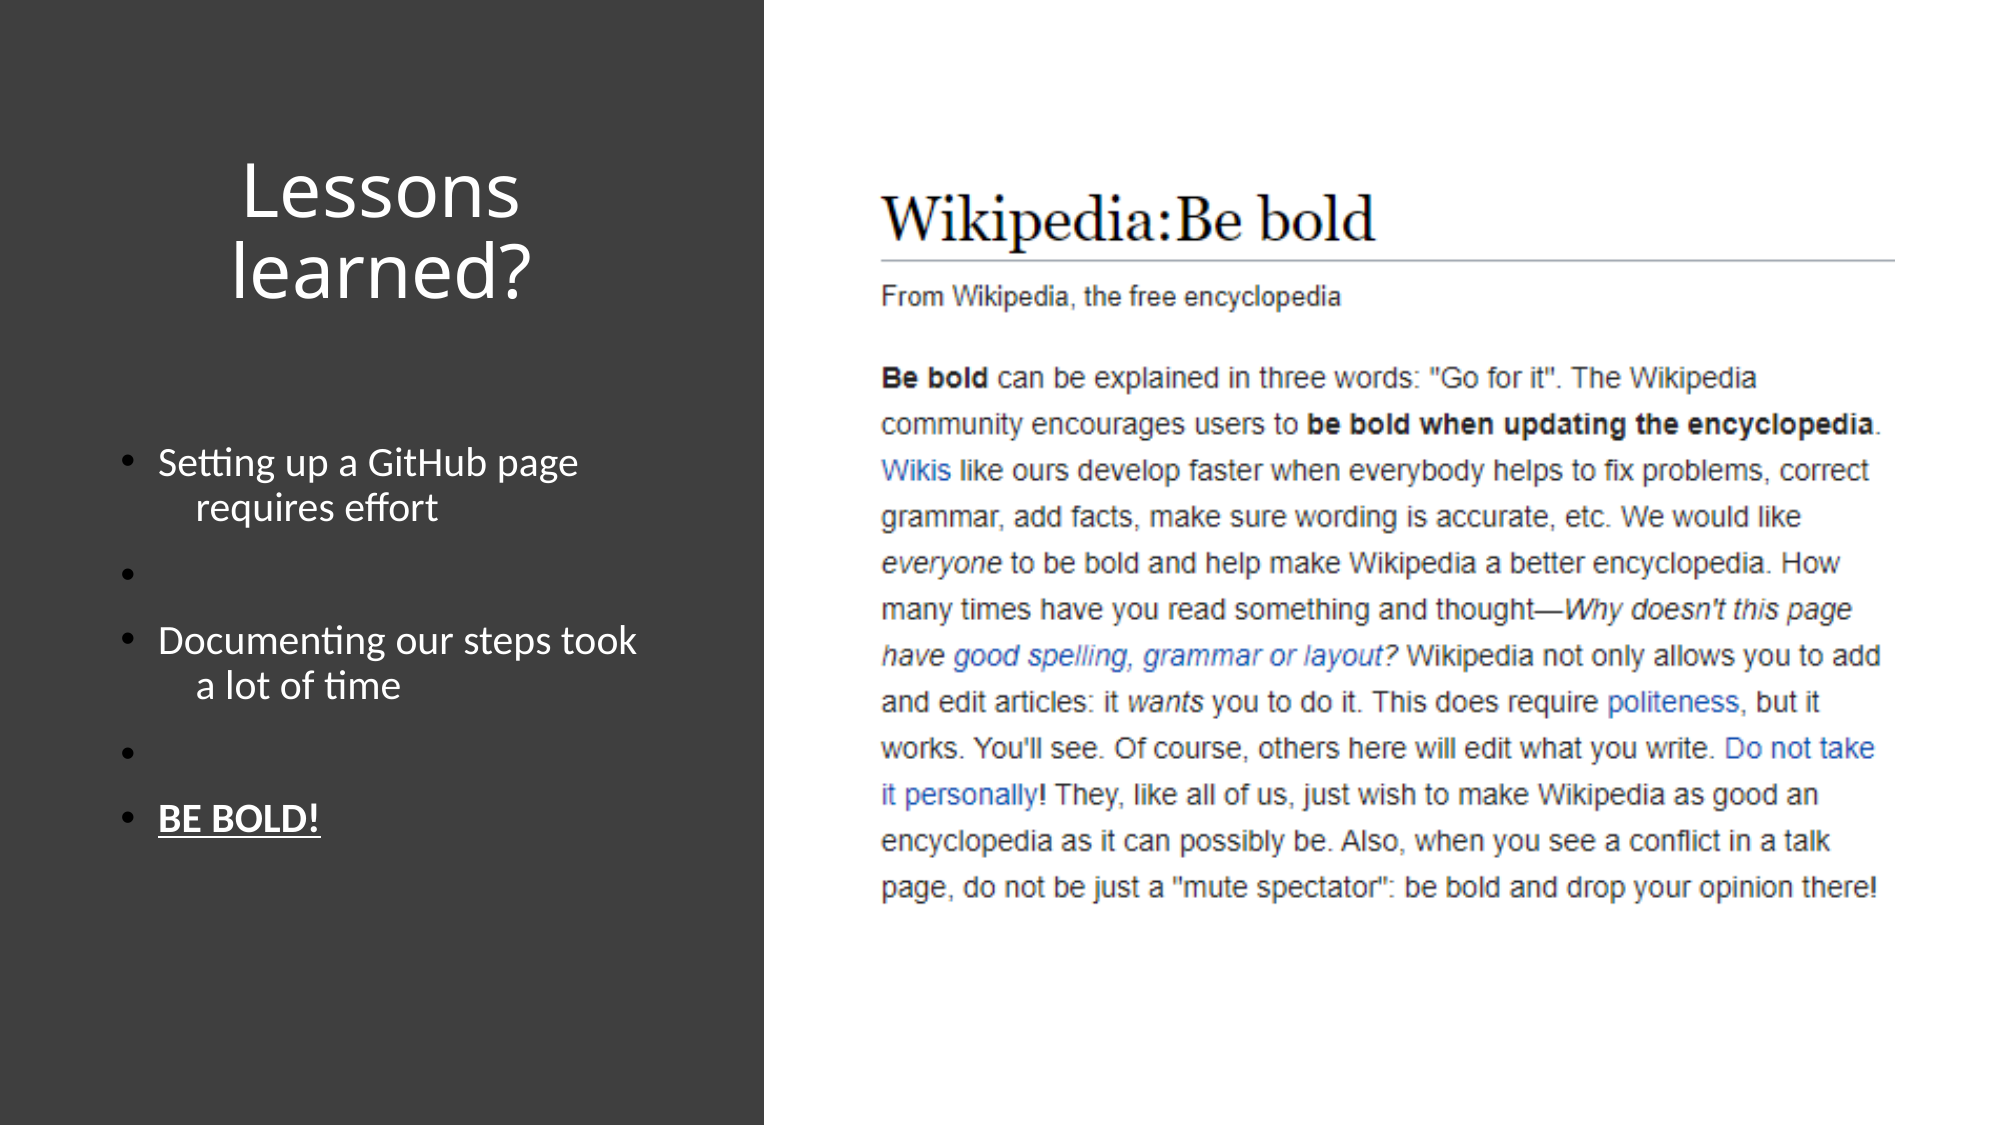

# Lessons learned?
Setting up a GitHub page requires effort
Documenting our steps took a lot of time
BE BOLD!